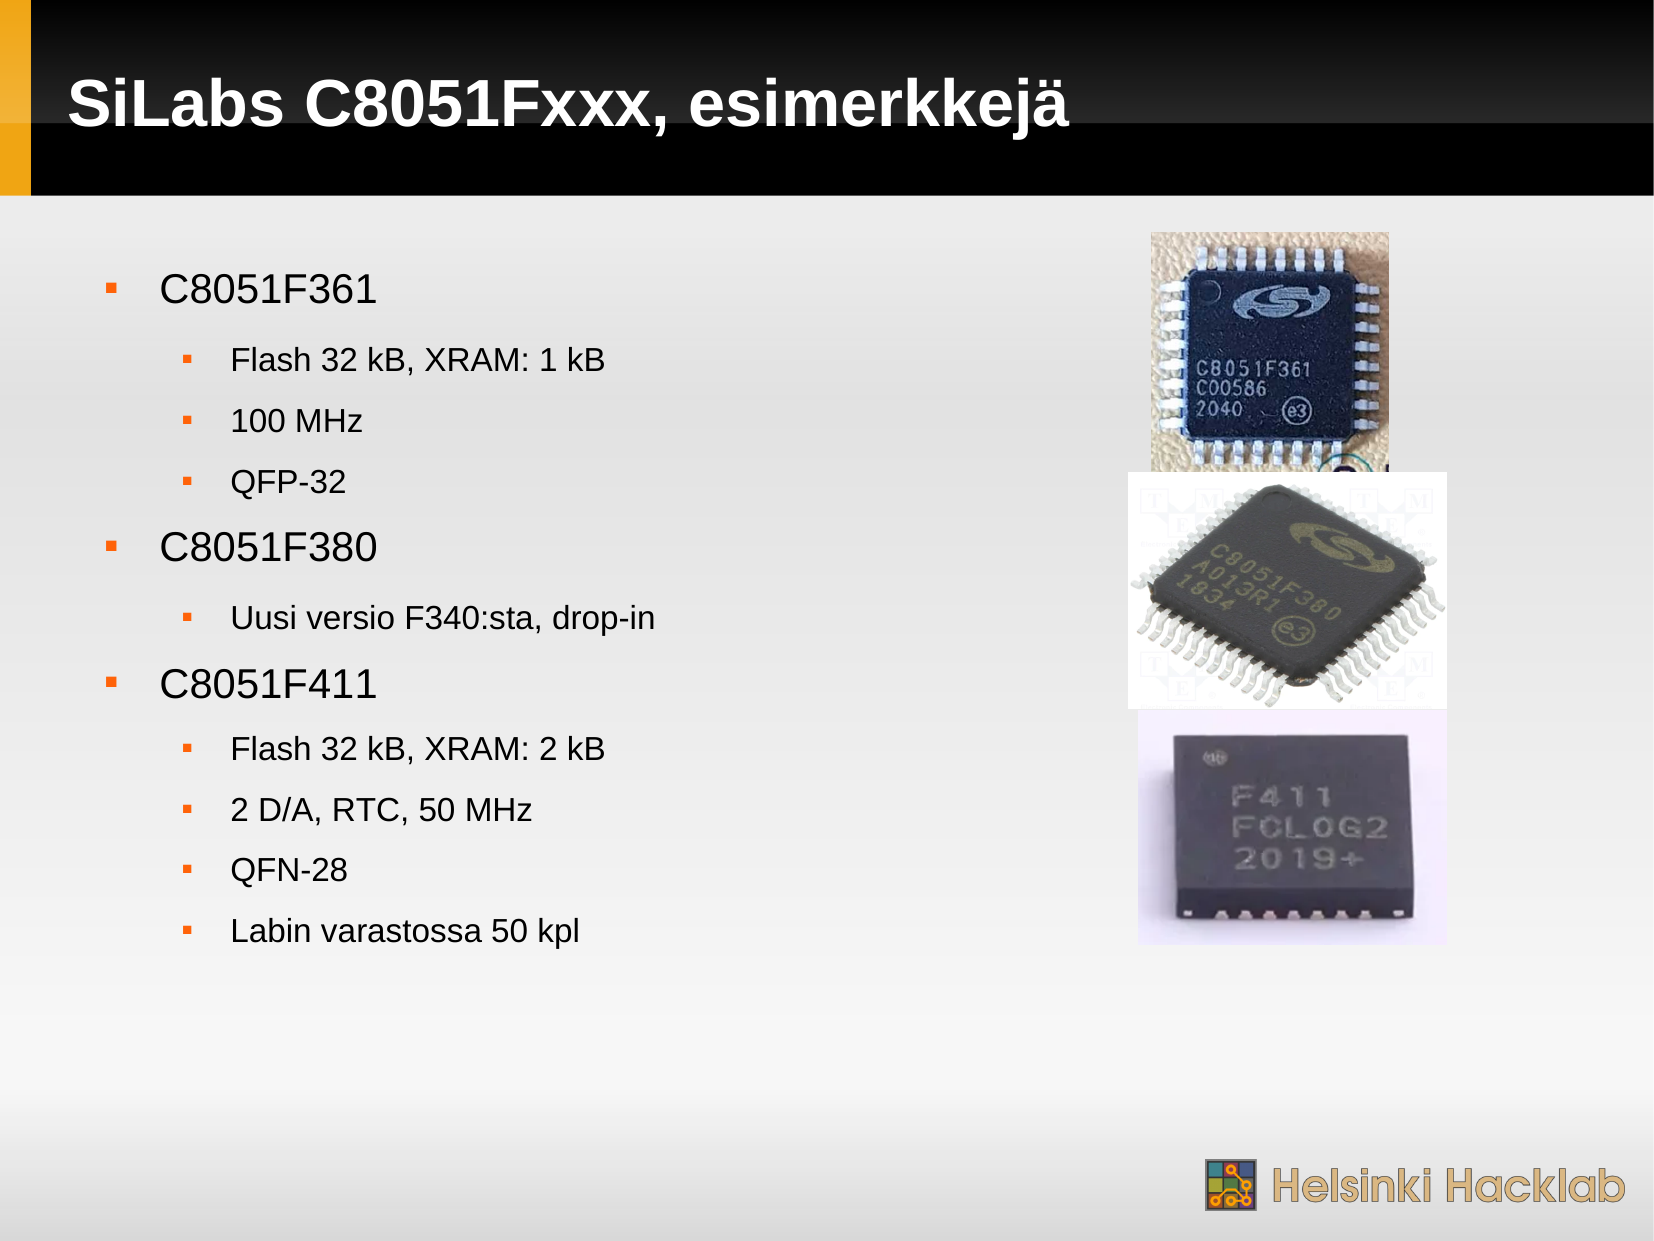

# SiLabs C8051Fxxx, esimerkkejä
C8051F361
Flash 32 kB, XRAM: 1 kB
100 MHz
QFP-32
C8051F380
Uusi versio F340:sta, drop-in
C8051F411
Flash 32 kB, XRAM: 2 kB
2 D/A, RTC, 50 MHz
QFN-28
Labin varastossa 50 kpl